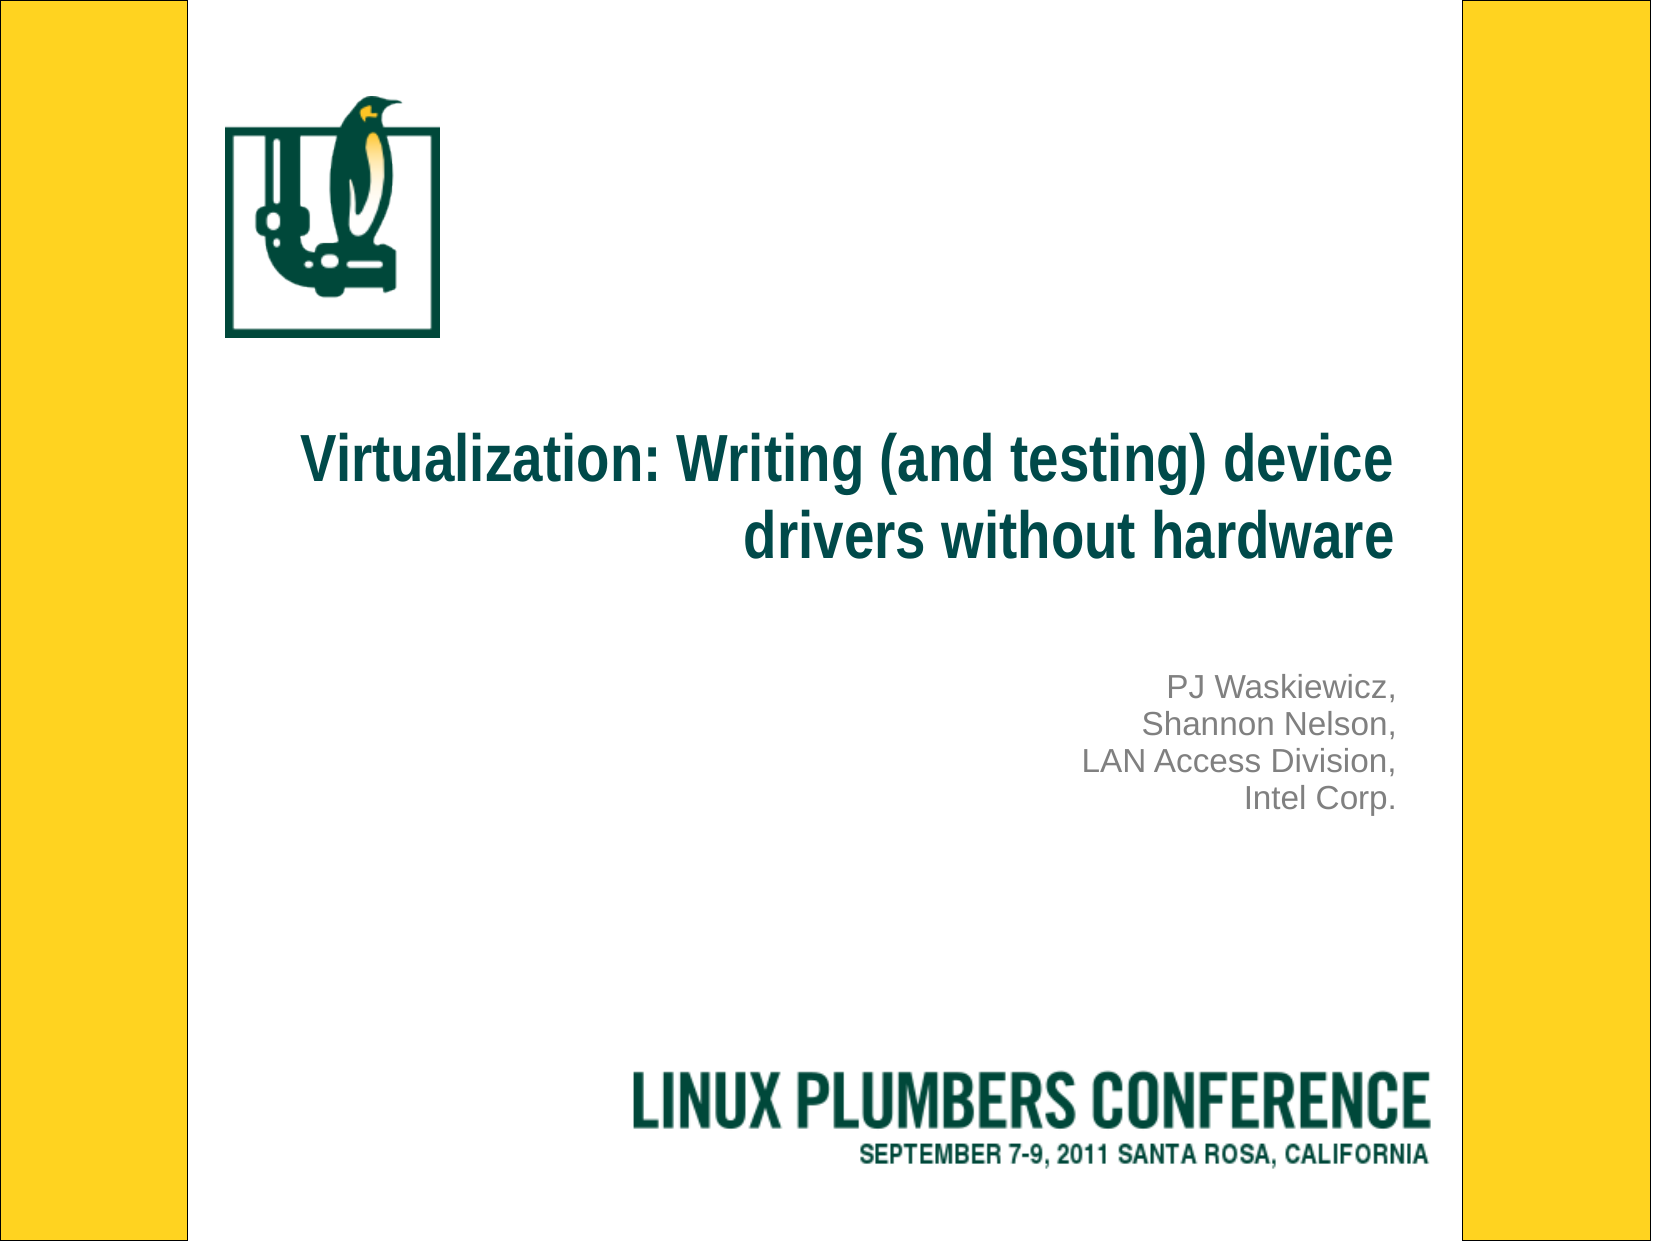

# Title
Virtualization: Writing (and testing) device drivers without hardware
PJ Waskiewicz,
Shannon Nelson,
LAN Access Division,
 Intel Corp.